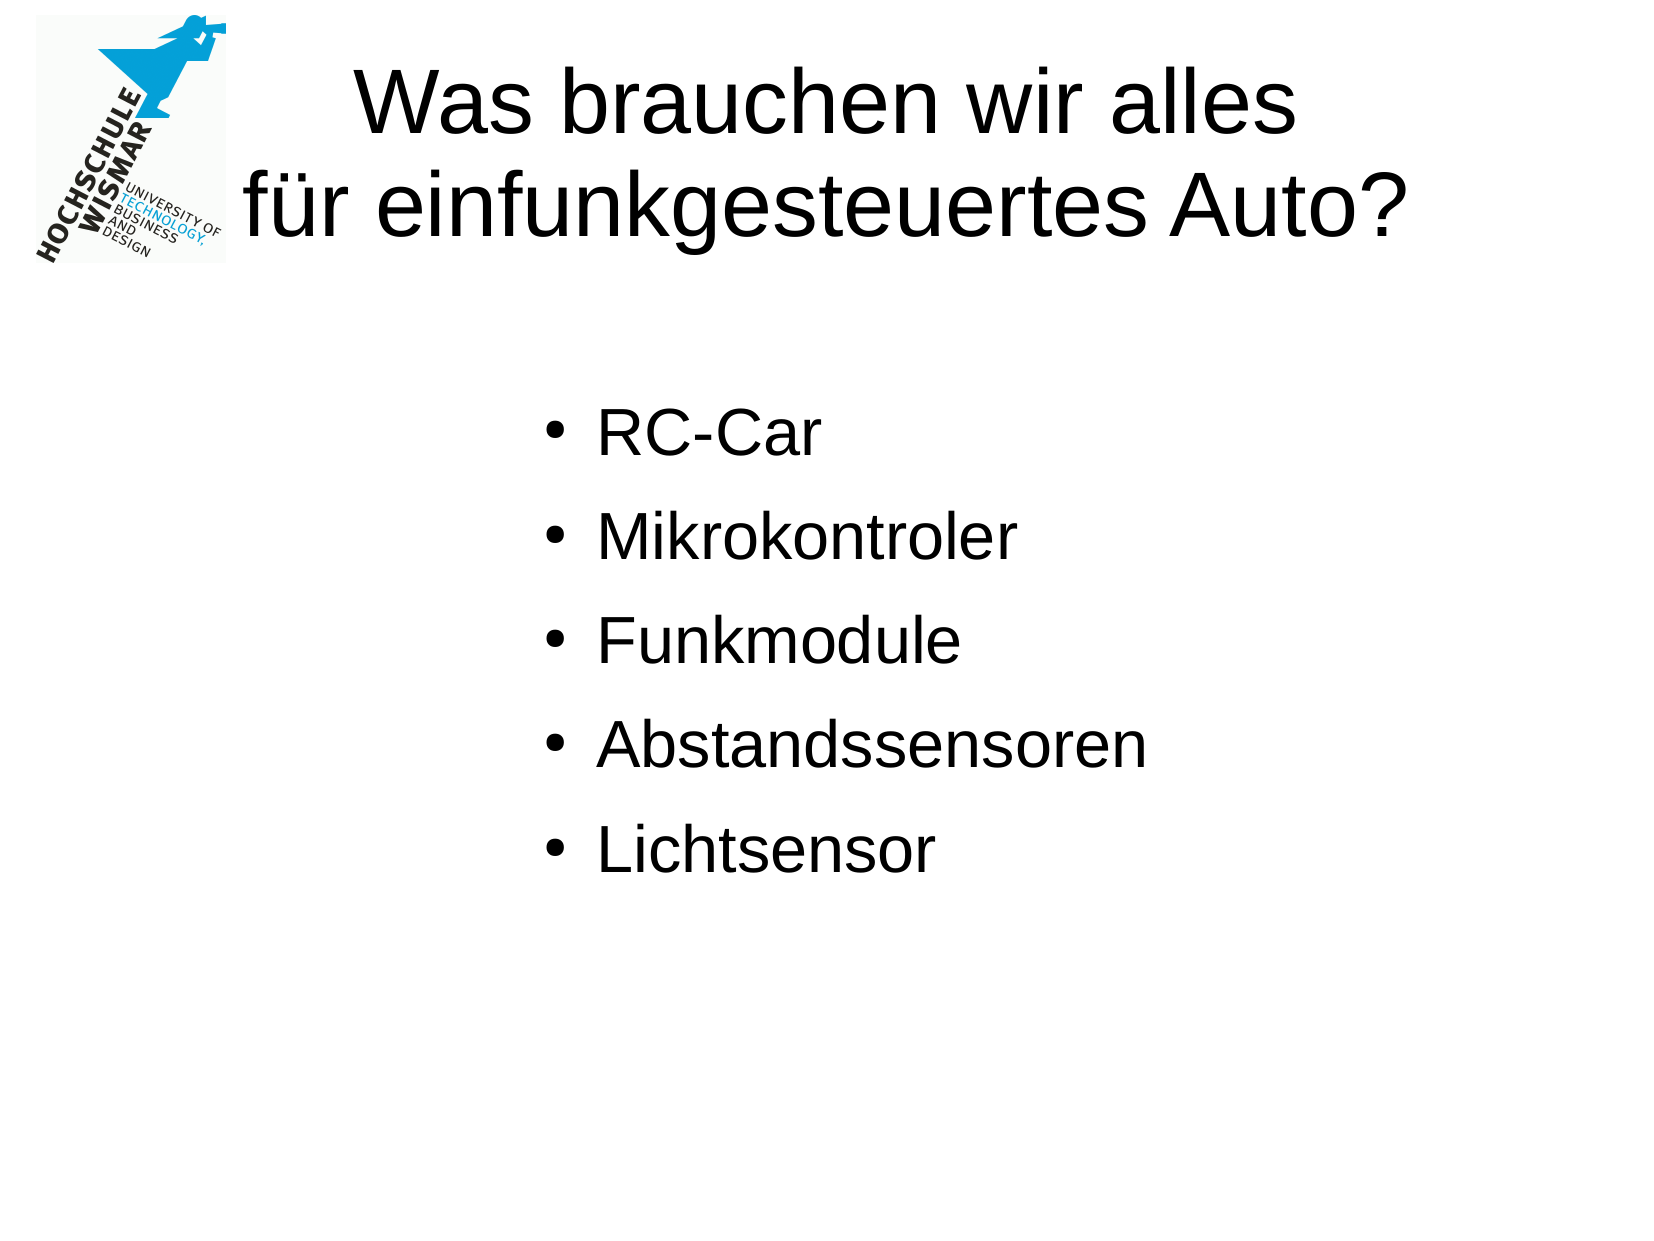

# Was brauchen wir alles für einfunkgesteuertes Auto?
RC-Car
Mikrokontroler
Funkmodule
Abstandssensoren
Lichtsensor